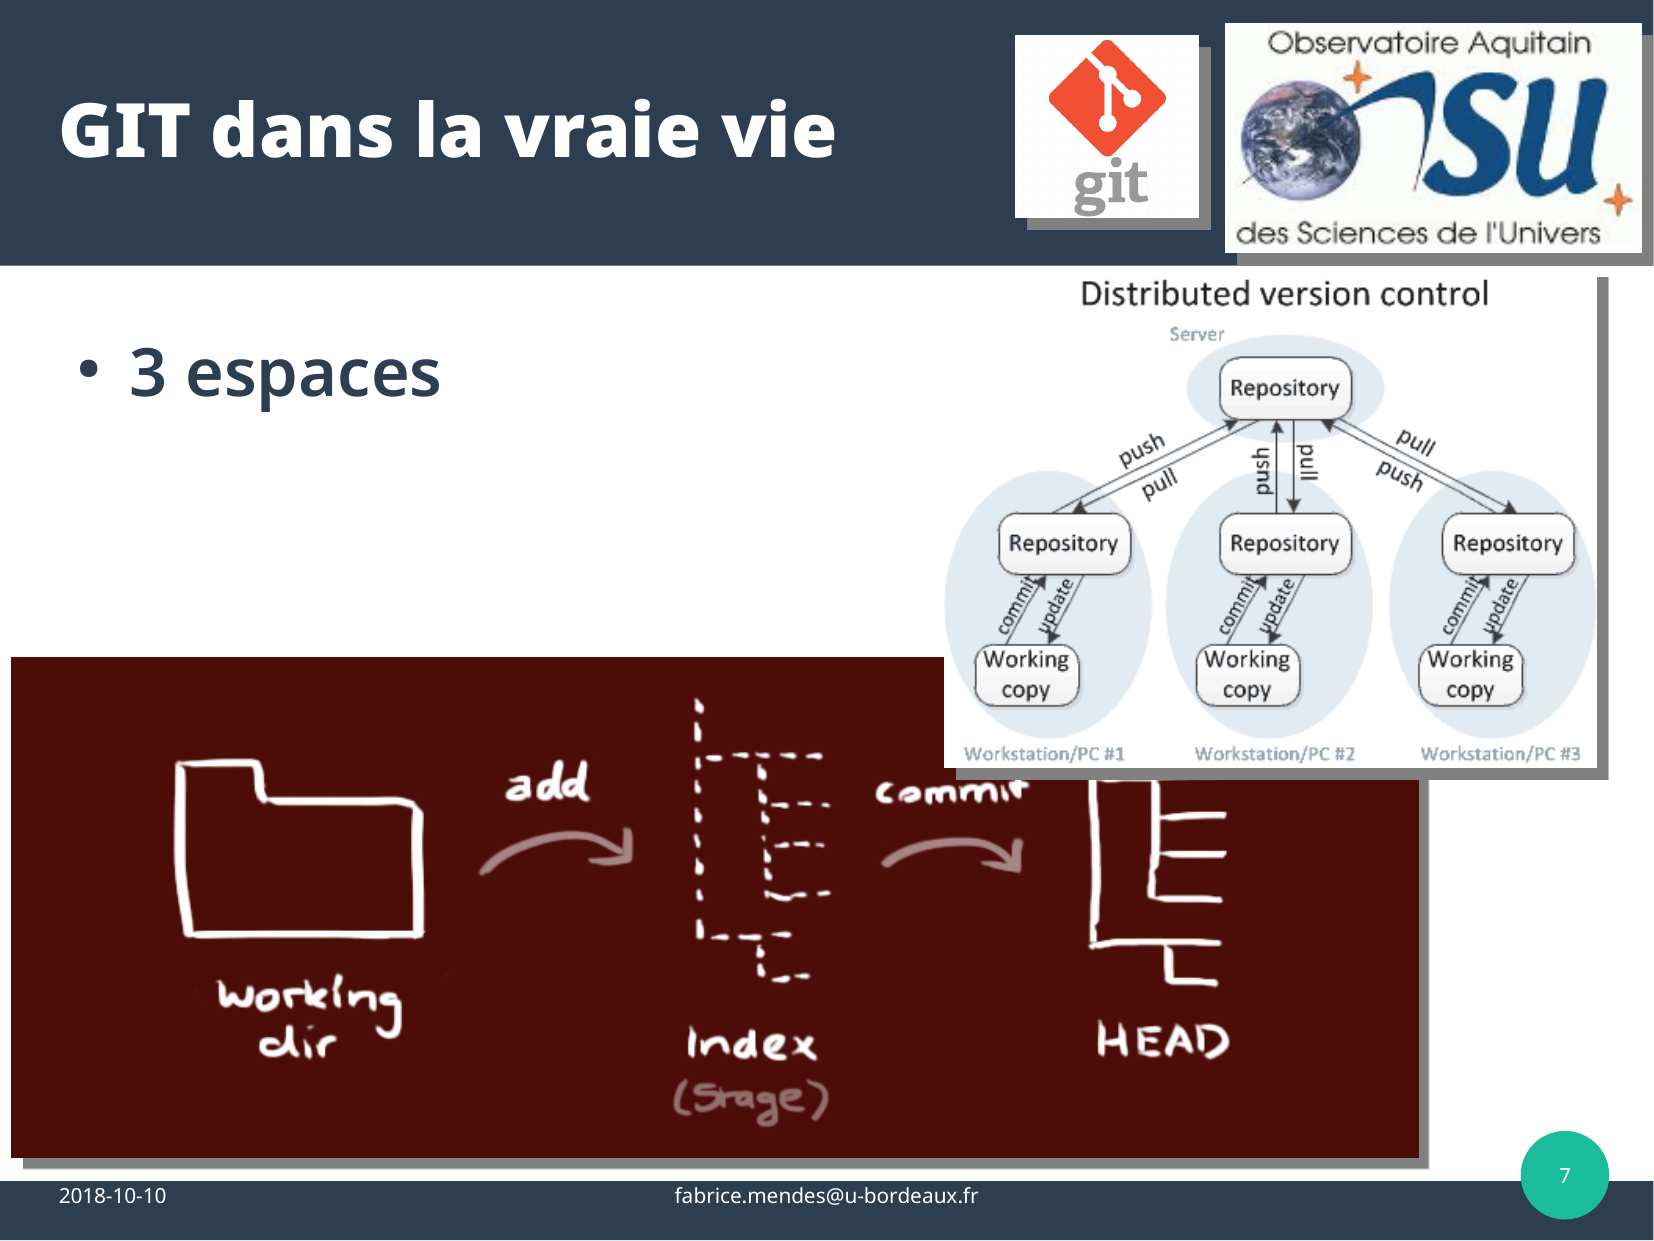

# GIT dans la vraie vie
3 espaces
7
2018-10-10
fabrice.mendes@u-bordeaux.fr